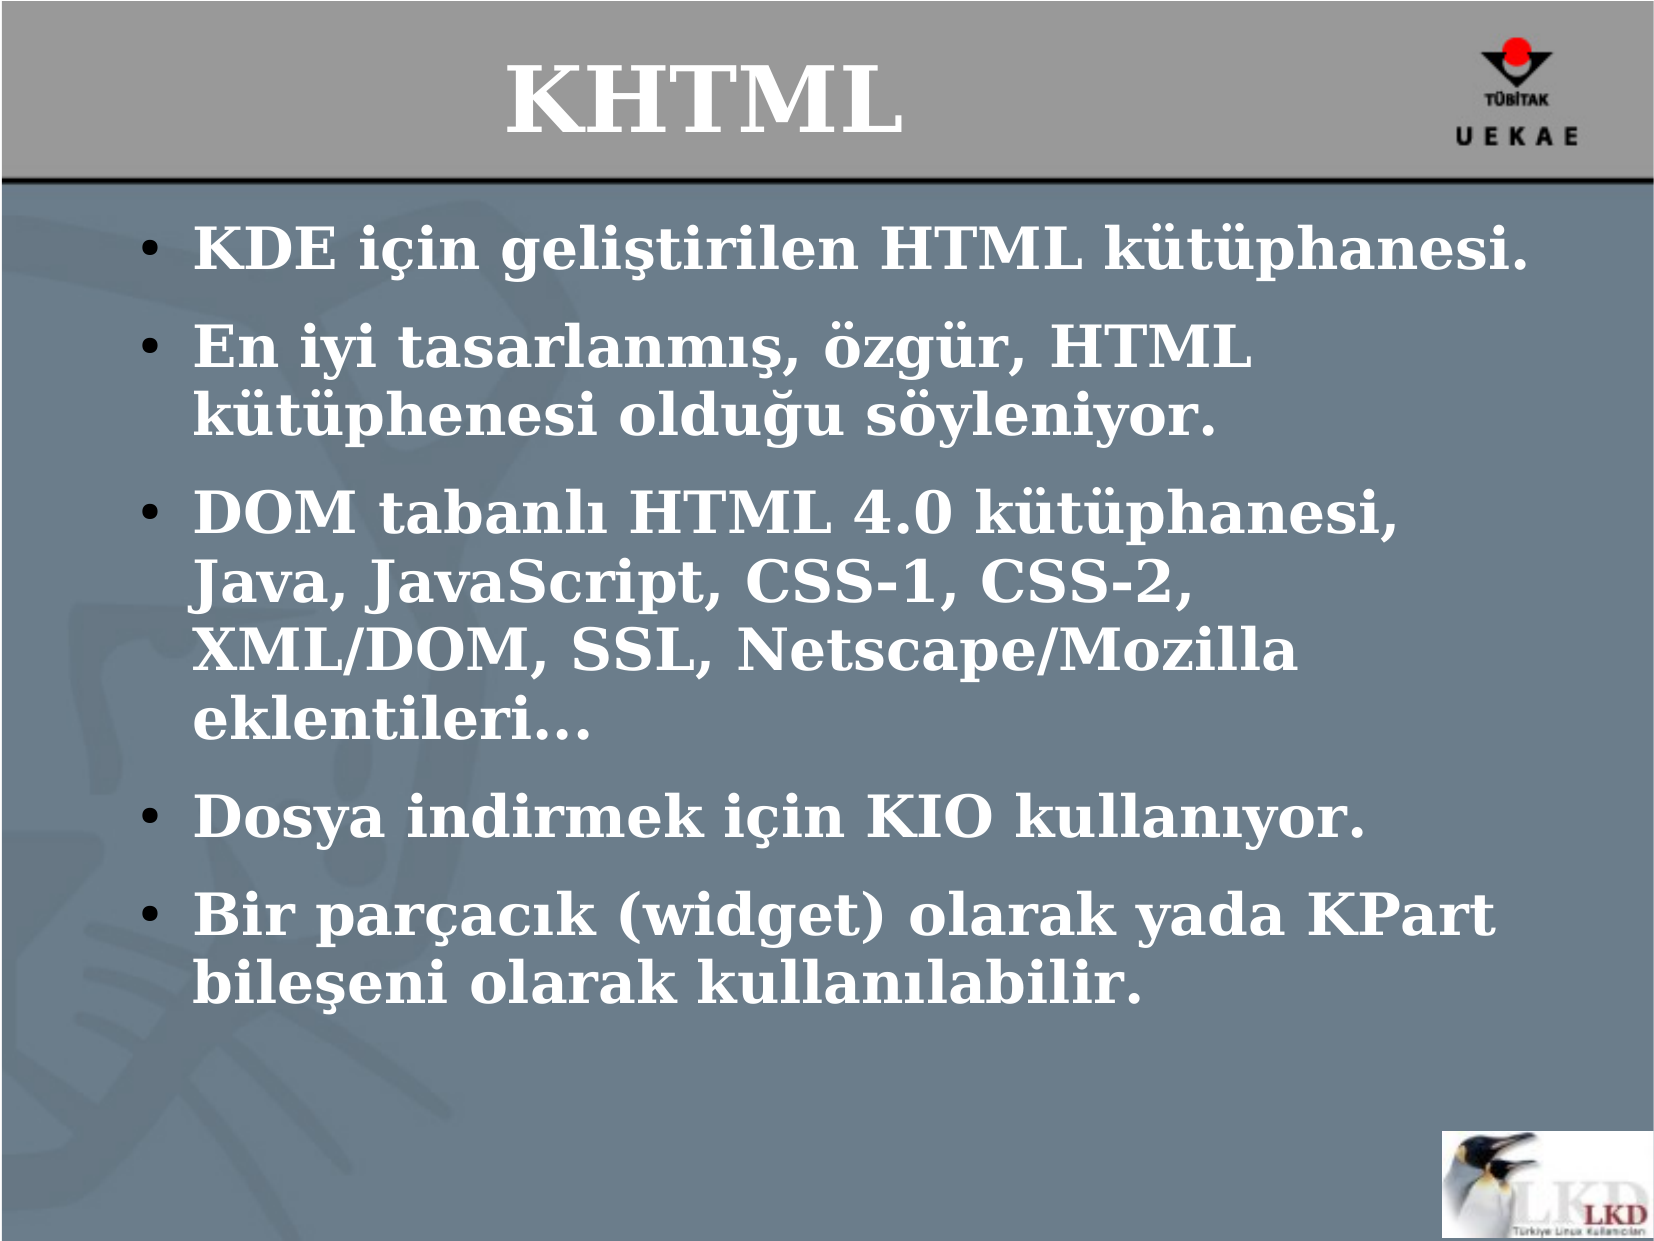

# KHTML
KDE için geliştirilen HTML kütüphanesi.
En iyi tasarlanmış, özgür, HTML kütüphenesi olduğu söyleniyor.
DOM tabanlı HTML 4.0 kütüphanesi, Java, JavaScript, CSS-1, CSS-2, XML/DOM, SSL, Netscape/Mozilla eklentileri...
Dosya indirmek için KIO kullanıyor.
Bir parçacık (widget) olarak yada KPart bileşeni olarak kullanılabilir.